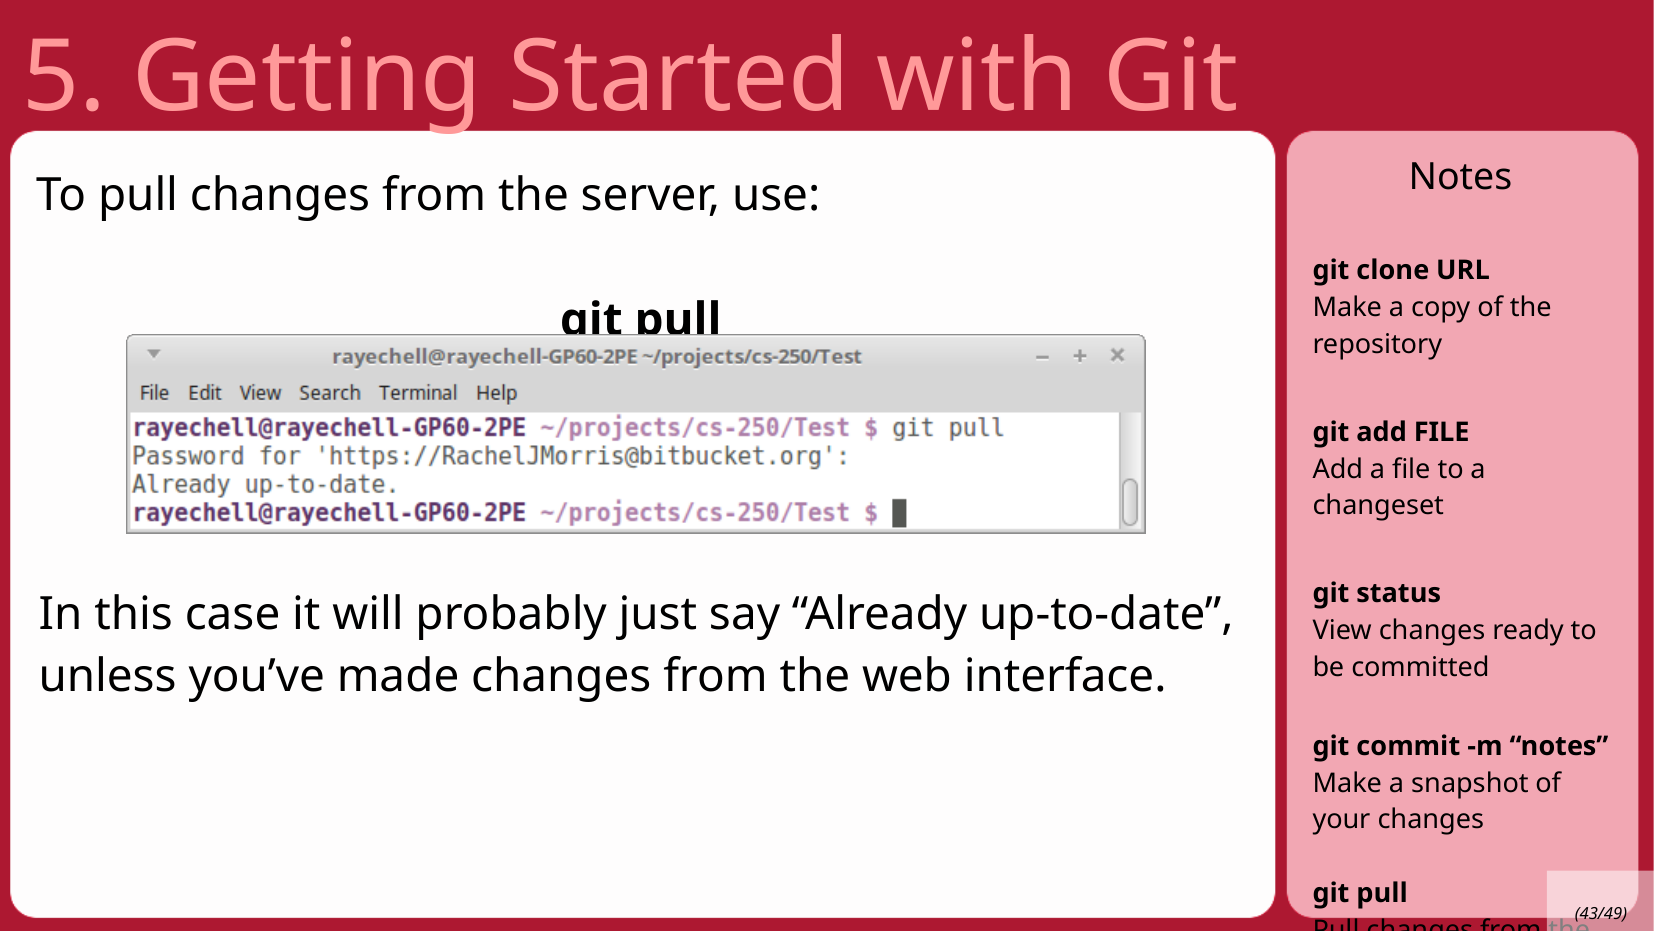

# 5. Getting Started with Git
Notes
git clone URL
Make a copy of the repository
git add FILE
Add a file to a changeset
git status
View changes ready to be committed
git commit -m “notes”
Make a snapshot of your changes
git pull
Pull changes from the server
To pull changes from the server, use:
git pull
In this case it will probably just say “Already up-to-date”, unless you’ve made changes from the web interface.